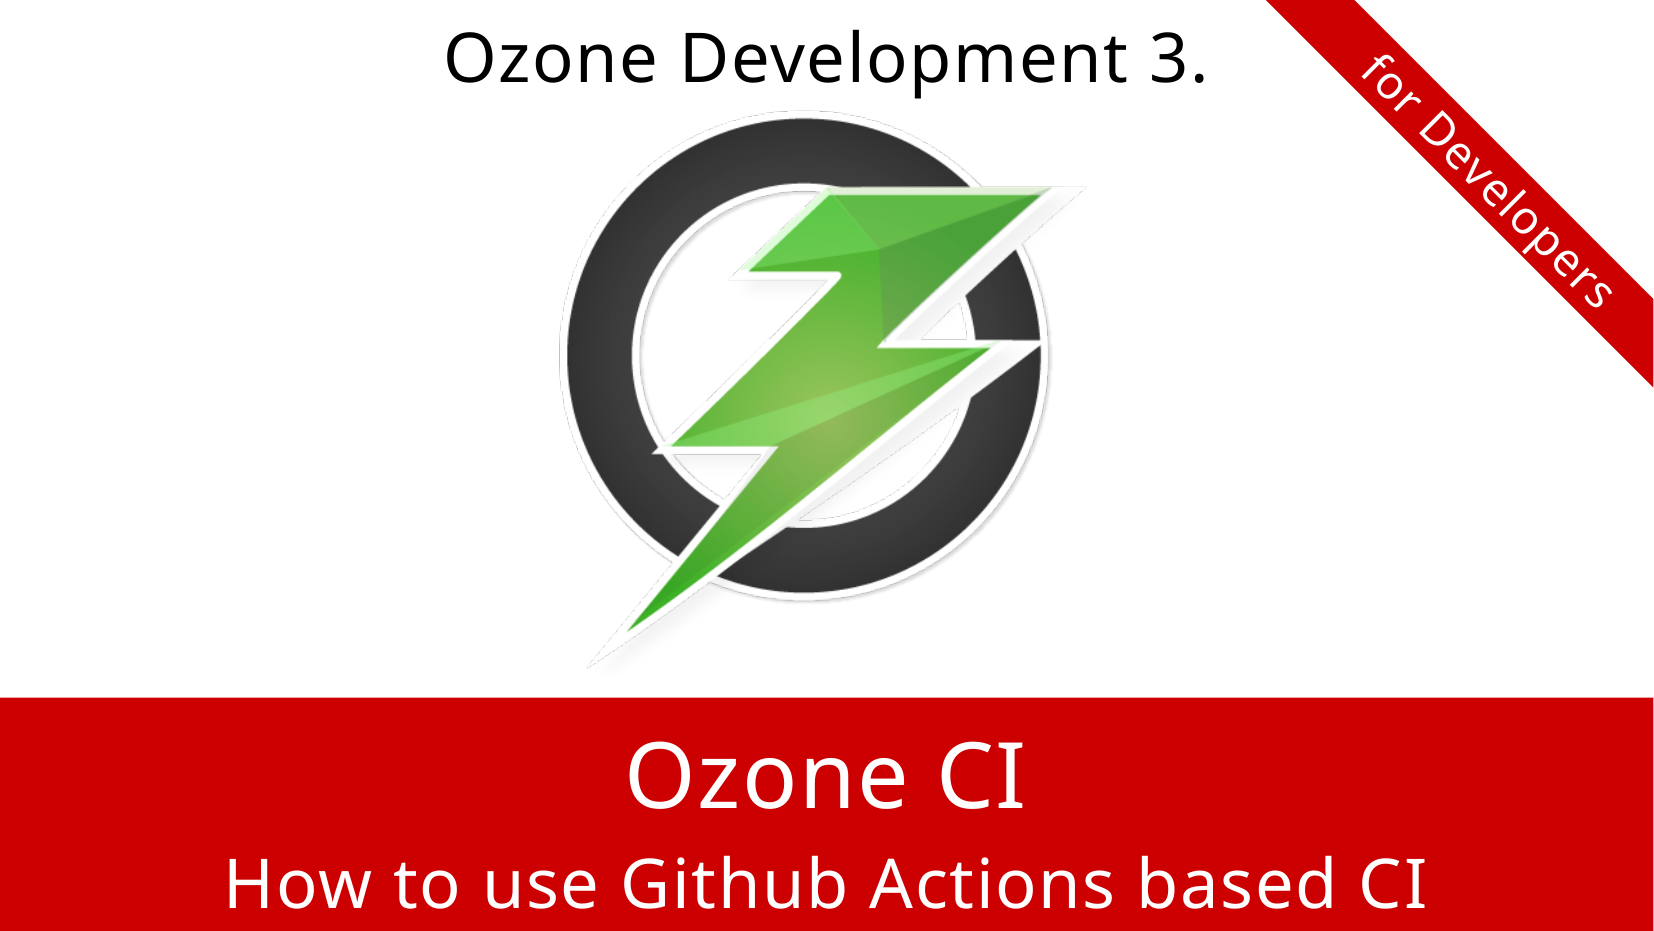

# Ozone Development 3.
for Developers
Ozone CI
How to use Github Actions based CI